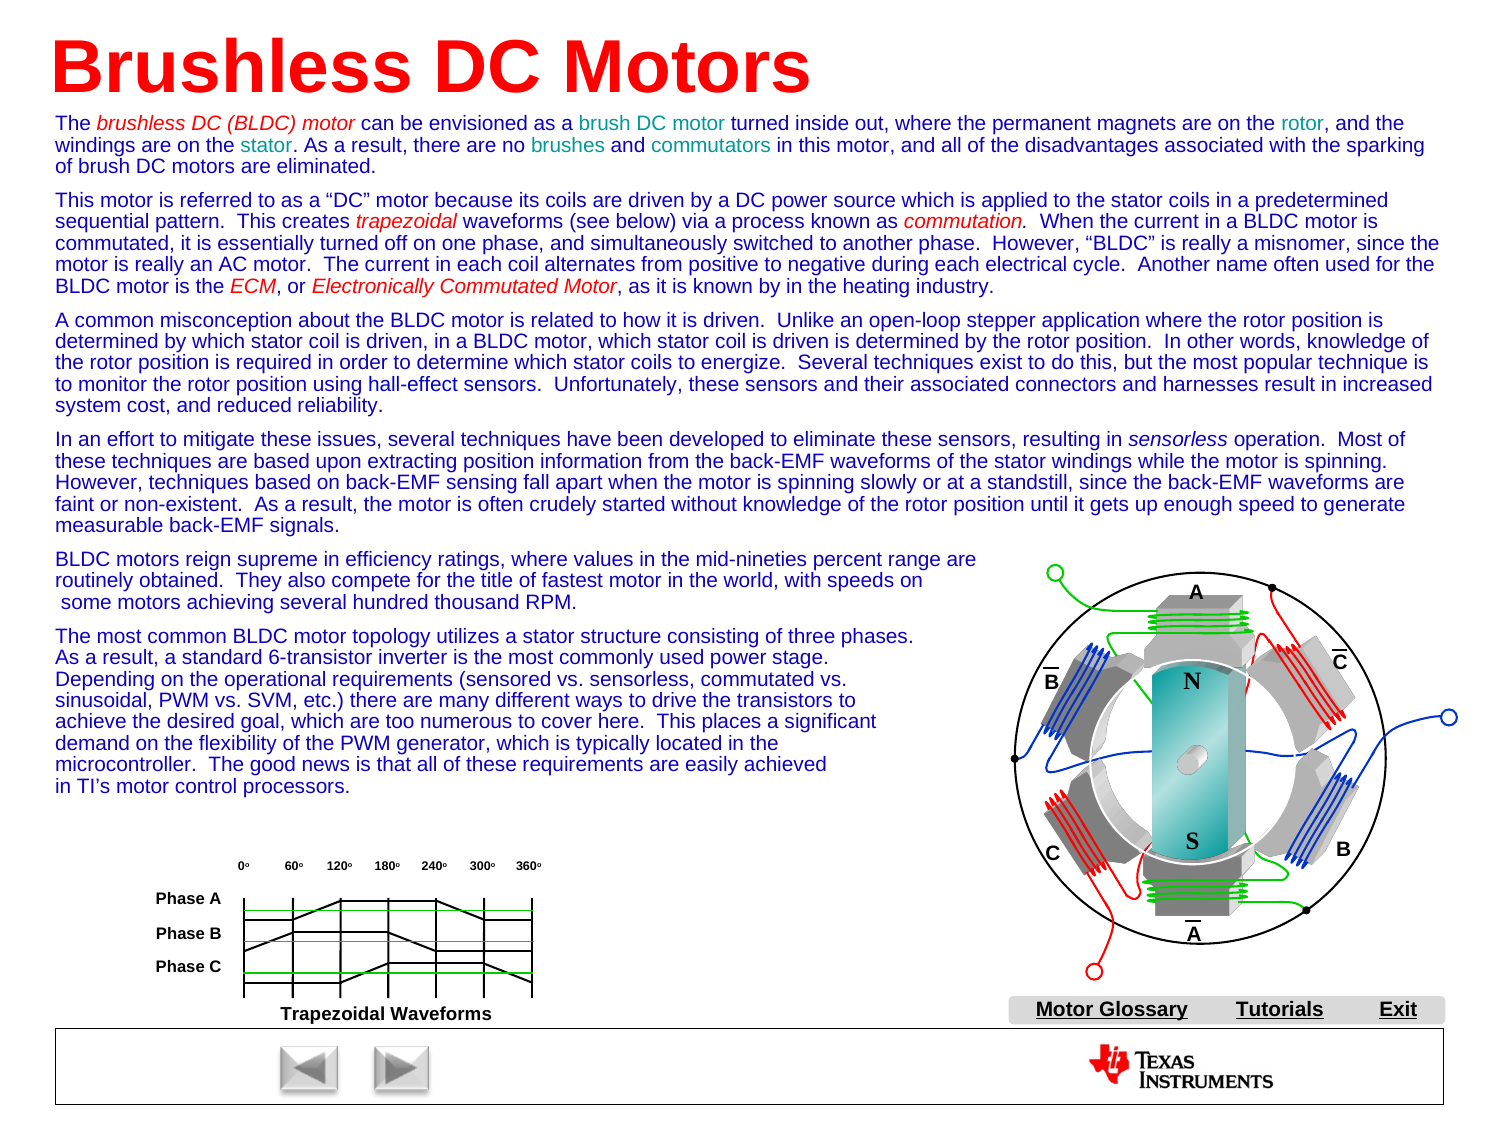

# Brushless DC Motors
The brushless DC (BLDC) motor can be envisioned as a brush DC motor turned inside out, where the permanent magnets are on the rotor, and the windings are on the stator. As a result, there are no brushes and commutators in this motor, and all of the disadvantages associated with the sparking of brush DC motors are eliminated.
This motor is referred to as a “DC” motor because its coils are driven by a DC power source which is applied to the stator coils in a predetermined sequential pattern. This creates trapezoidal waveforms (see below) via a process known as commutation. When the current in a BLDC motor is commutated, it is essentially turned off on one phase, and simultaneously switched to another phase. However, “BLDC” is really a misnomer, since the motor is really an AC motor. The current in each coil alternates from positive to negative during each electrical cycle. Another name often used for the BLDC motor is the ECM, or Electronically Commutated Motor, as it is known by in the heating industry.
A common misconception about the BLDC motor is related to how it is driven. Unlike an open-loop stepper application where the rotor position is determined by which stator coil is driven, in a BLDC motor, which stator coil is driven is determined by the rotor position. In other words, knowledge of the rotor position is required in order to determine which stator coils to energize. Several techniques exist to do this, but the most popular technique is to monitor the rotor position using hall-effect sensors. Unfortunately, these sensors and their associated connectors and harnesses result in increased system cost, and reduced reliability.
In an effort to mitigate these issues, several techniques have been developed to eliminate these sensors, resulting in sensorless operation. Most of these techniques are based upon extracting position information from the back-EMF waveforms of the stator windings while the motor is spinning. However, techniques based on back-EMF sensing fall apart when the motor is spinning slowly or at a standstill, since the back-EMF waveforms are faint or non-existent. As a result, the motor is often crudely started without knowledge of the rotor position until it gets up enough speed to generate measurable back-EMF signals.
BLDC motors reign supreme in efficiency ratings, where values in the mid-nineties percent range are
routinely obtained. They also compete for the title of fastest motor in the world, with speeds on
 some motors achieving several hundred thousand RPM.
The most common BLDC motor topology utilizes a stator structure consisting of three phases.
As a result, a standard 6-transistor inverter is the most commonly used power stage.
Depending on the operational requirements (sensored vs. sensorless, commutated vs.
sinusoidal, PWM vs. SVM, etc.) there are many different ways to drive the transistors to
achieve the desired goal, which are too numerous to cover here. This places a significant
demand on the flexibility of the PWM generator, which is typically located in the
microcontroller. The good news is that all of these requirements are easily achieved
in TI’s motor control processors.
A
C
N
B
S
B
C
A
0o
60o
120o
180o
240o
300o
360o
Phase A
Phase B
Phase C
Trapezoidal Waveforms